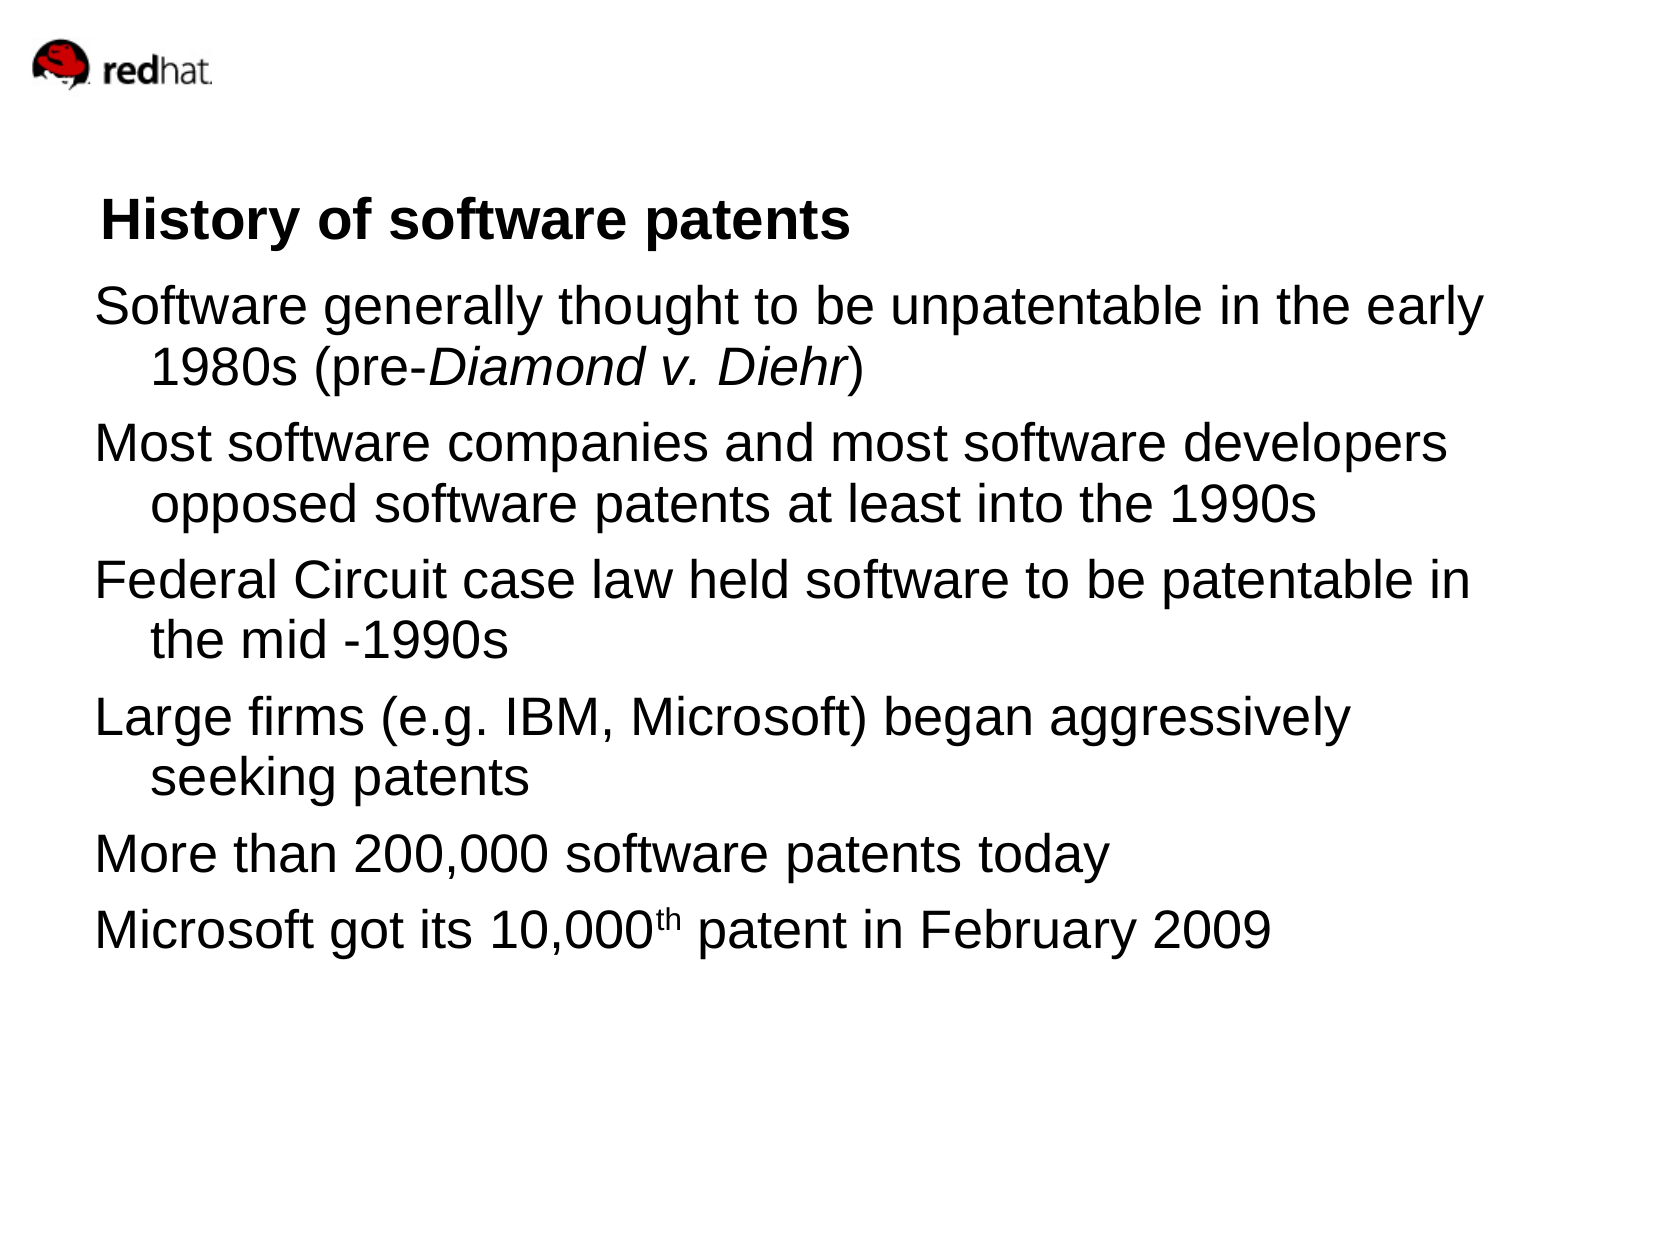

# History of software patents
Software generally thought to be unpatentable in the early 1980s (pre-Diamond v. Diehr)
Most software companies and most software developers opposed software patents at least into the 1990s
Federal Circuit case law held software to be patentable in the mid -1990s
Large firms (e.g. IBM, Microsoft) began aggressively seeking patents
More than 200,000 software patents today
Microsoft got its 10,000th patent in February 2009